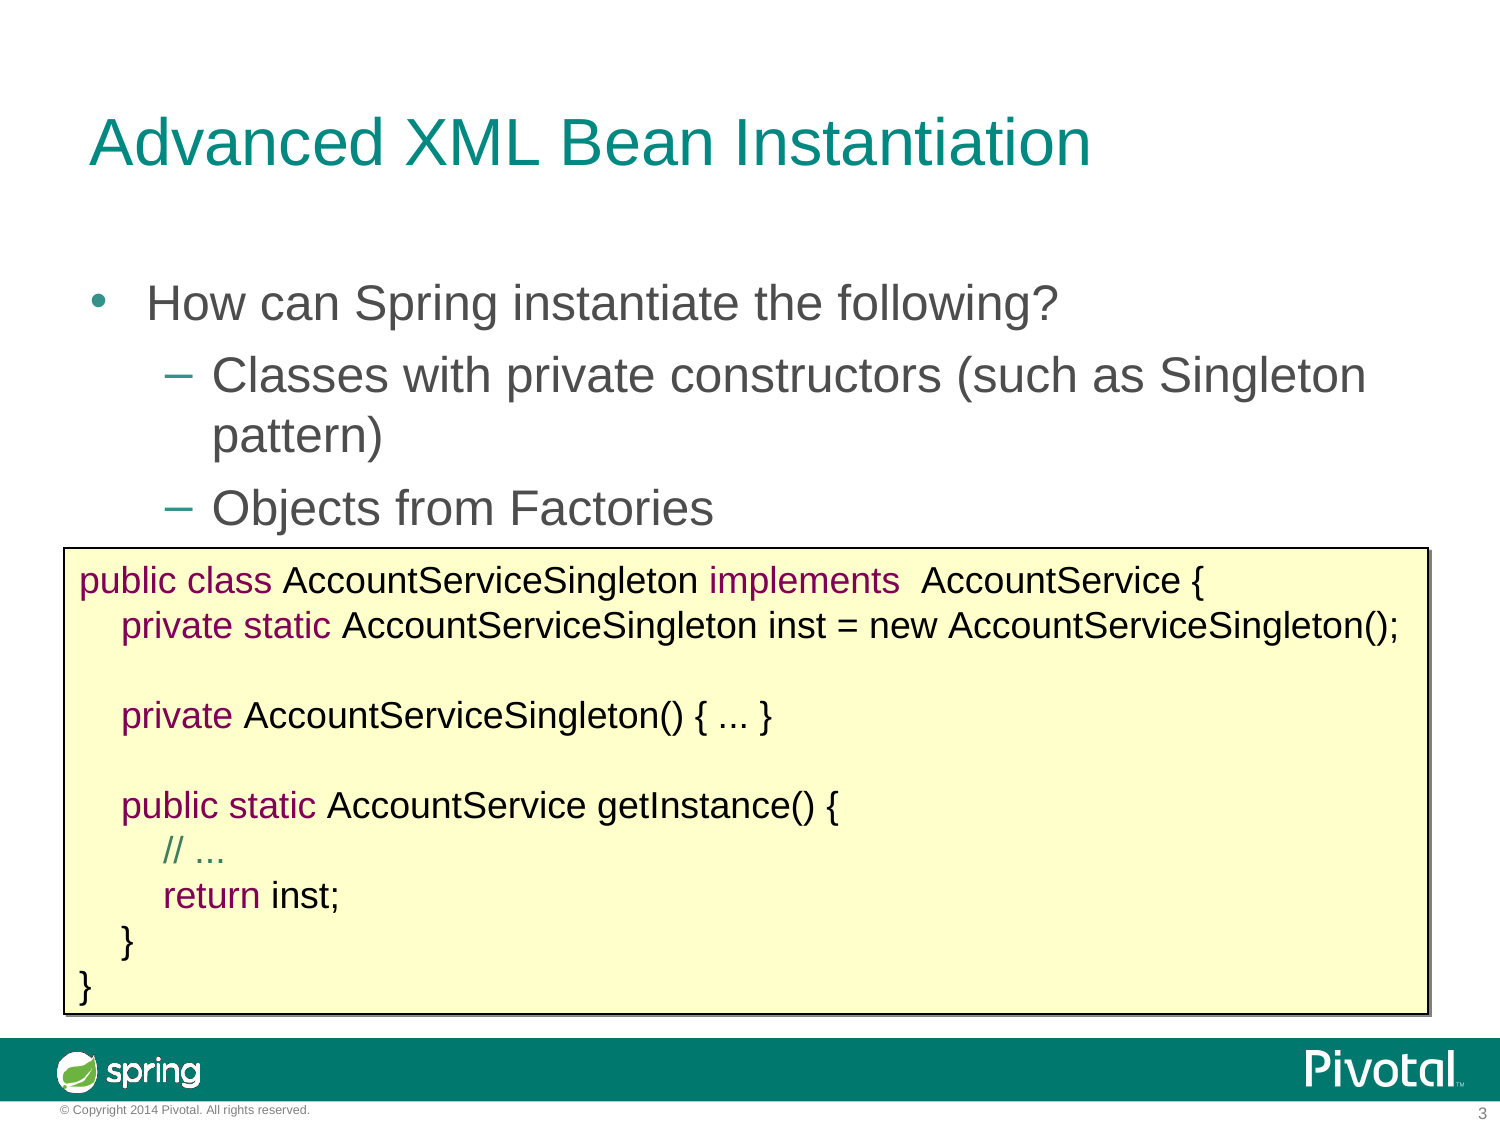

# Advanced XML Bean Instantiation
How can Spring instantiate the following?
Classes with private constructors (such as Singleton pattern)
Objects from Factories
public class AccountServiceSingleton implements AccountService {
 private static AccountServiceSingleton inst = new AccountServiceSingleton();
 private AccountServiceSingleton() { ... }
 public static AccountService getInstance() {
 // ...
 return inst;
 }
}